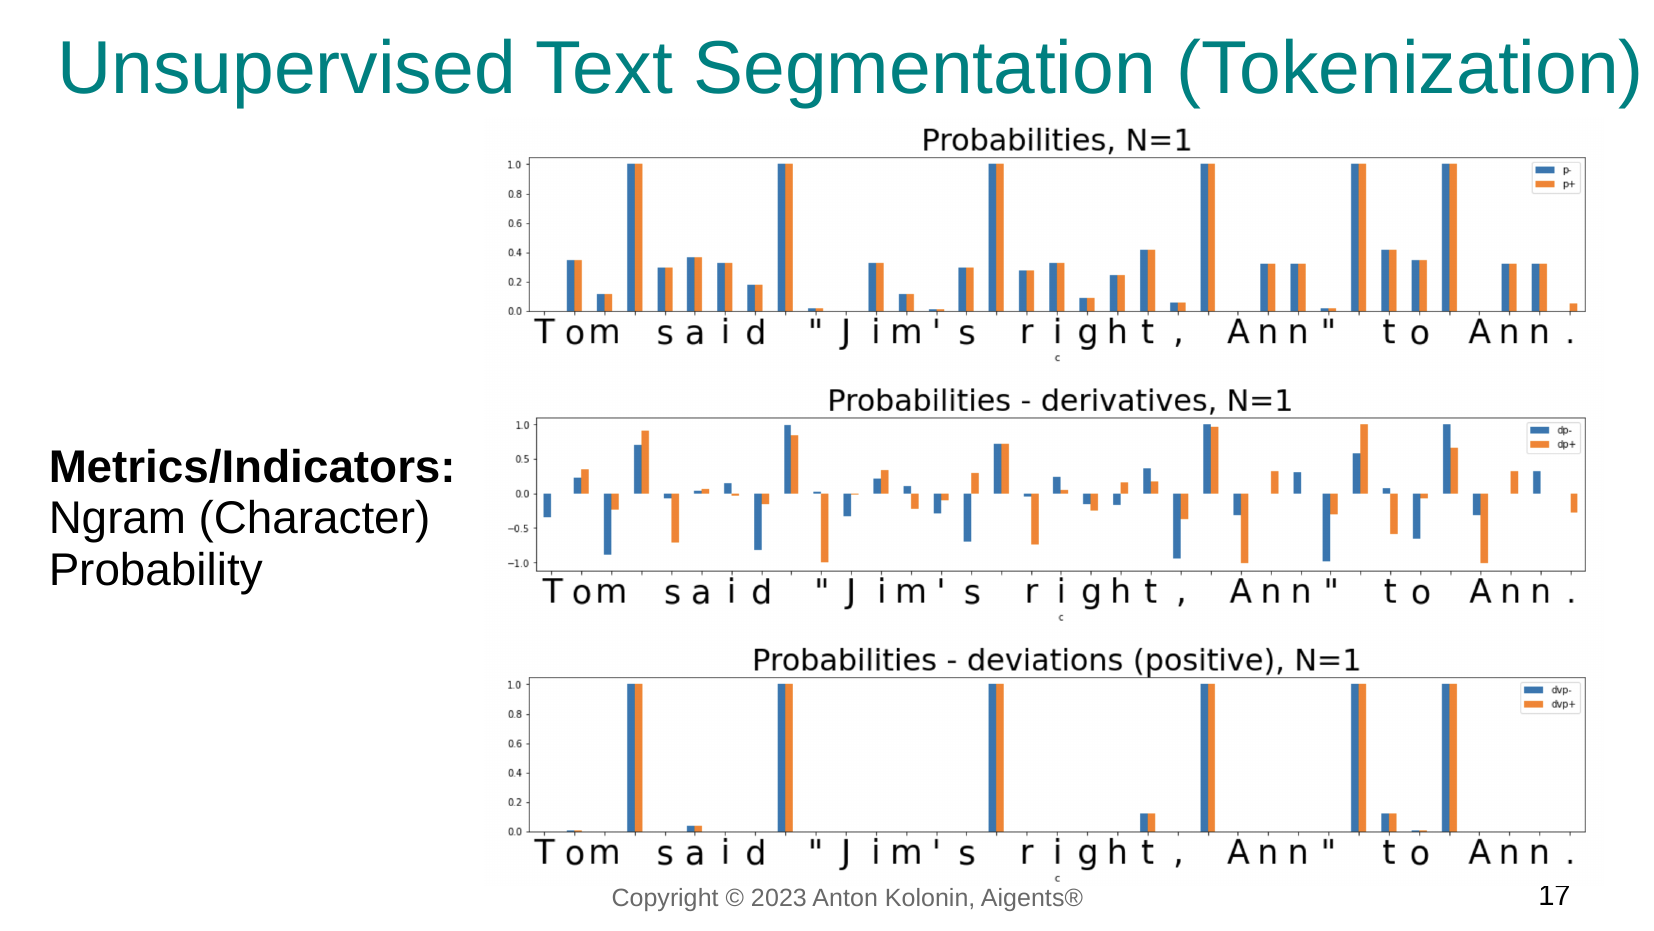

Unsupervised Text Segmentation (Tokenization)
Metrics/Indicators:
Ngram (Character)
Probability
Copyright © 2023 Anton Kolonin, Aigents®
17